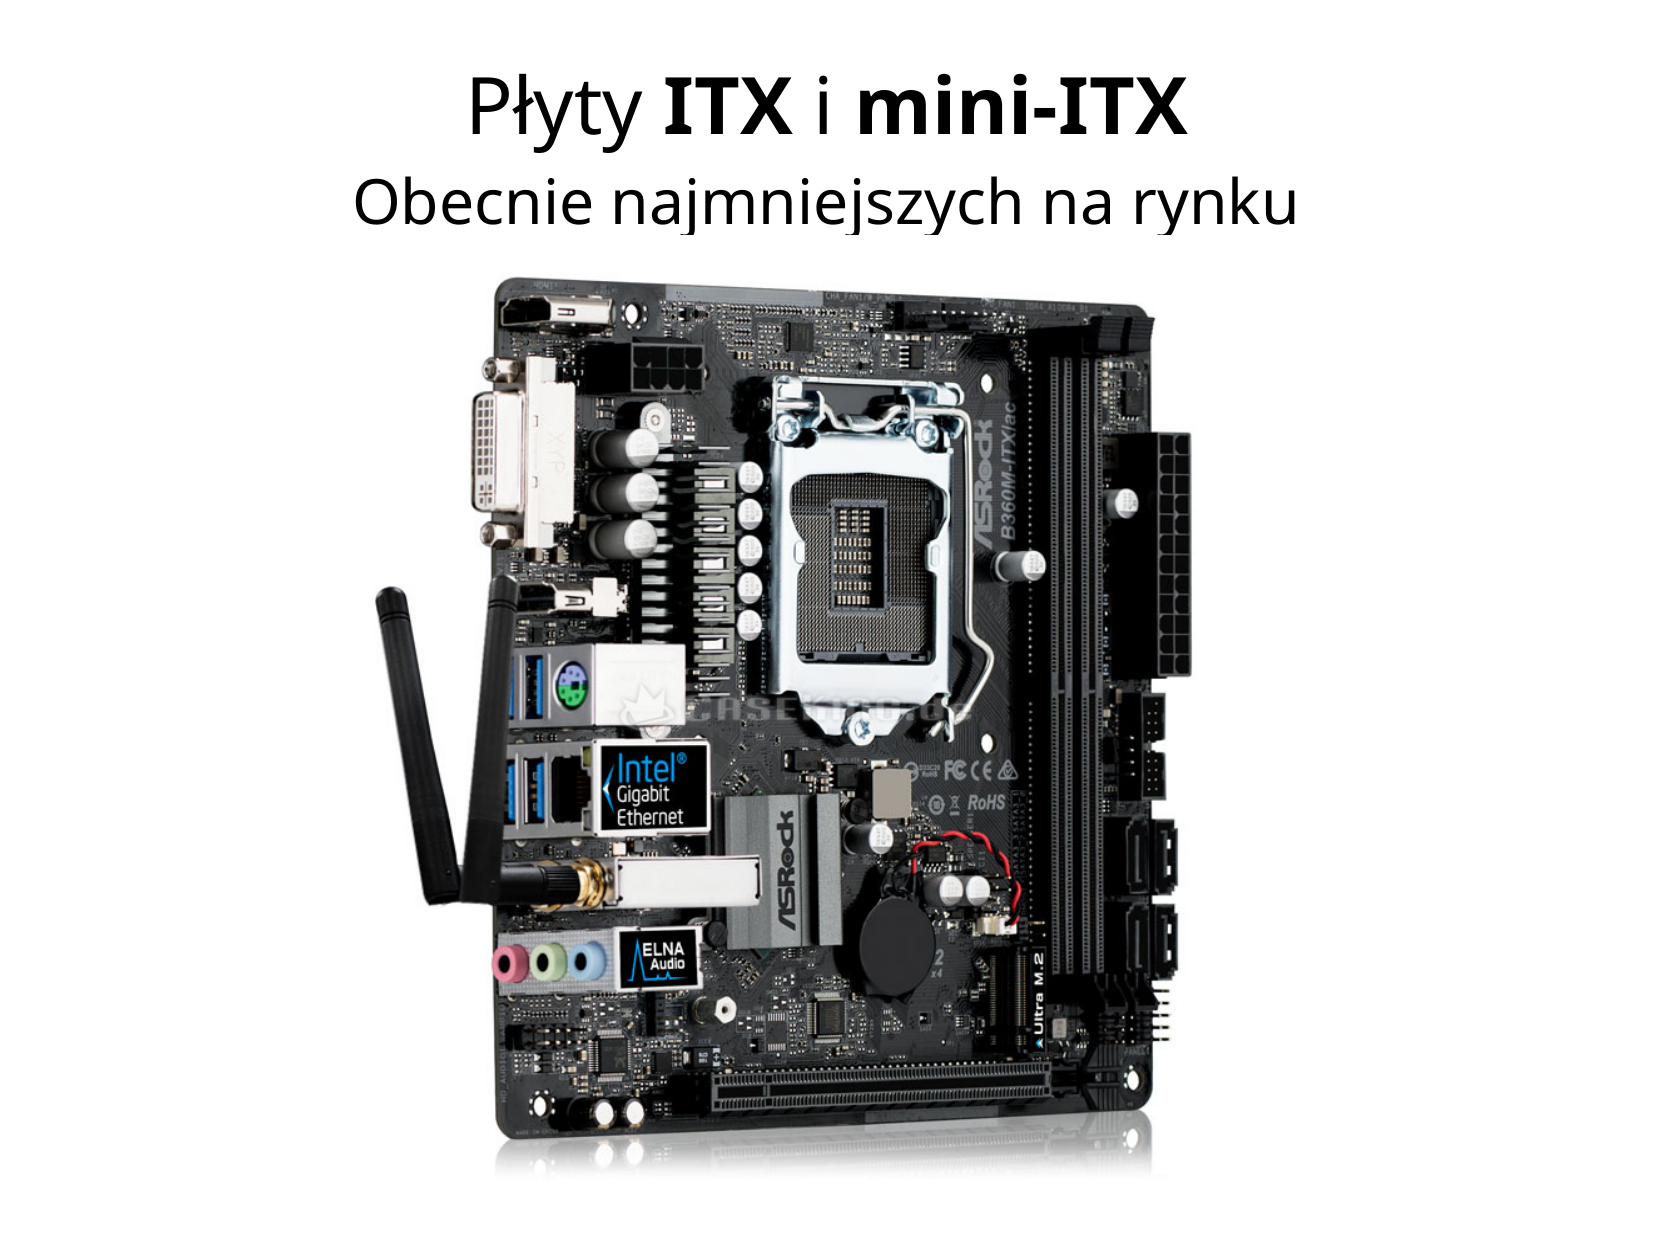

# Płyty ITX i mini-ITX
Obecnie najmniejszych na rynku